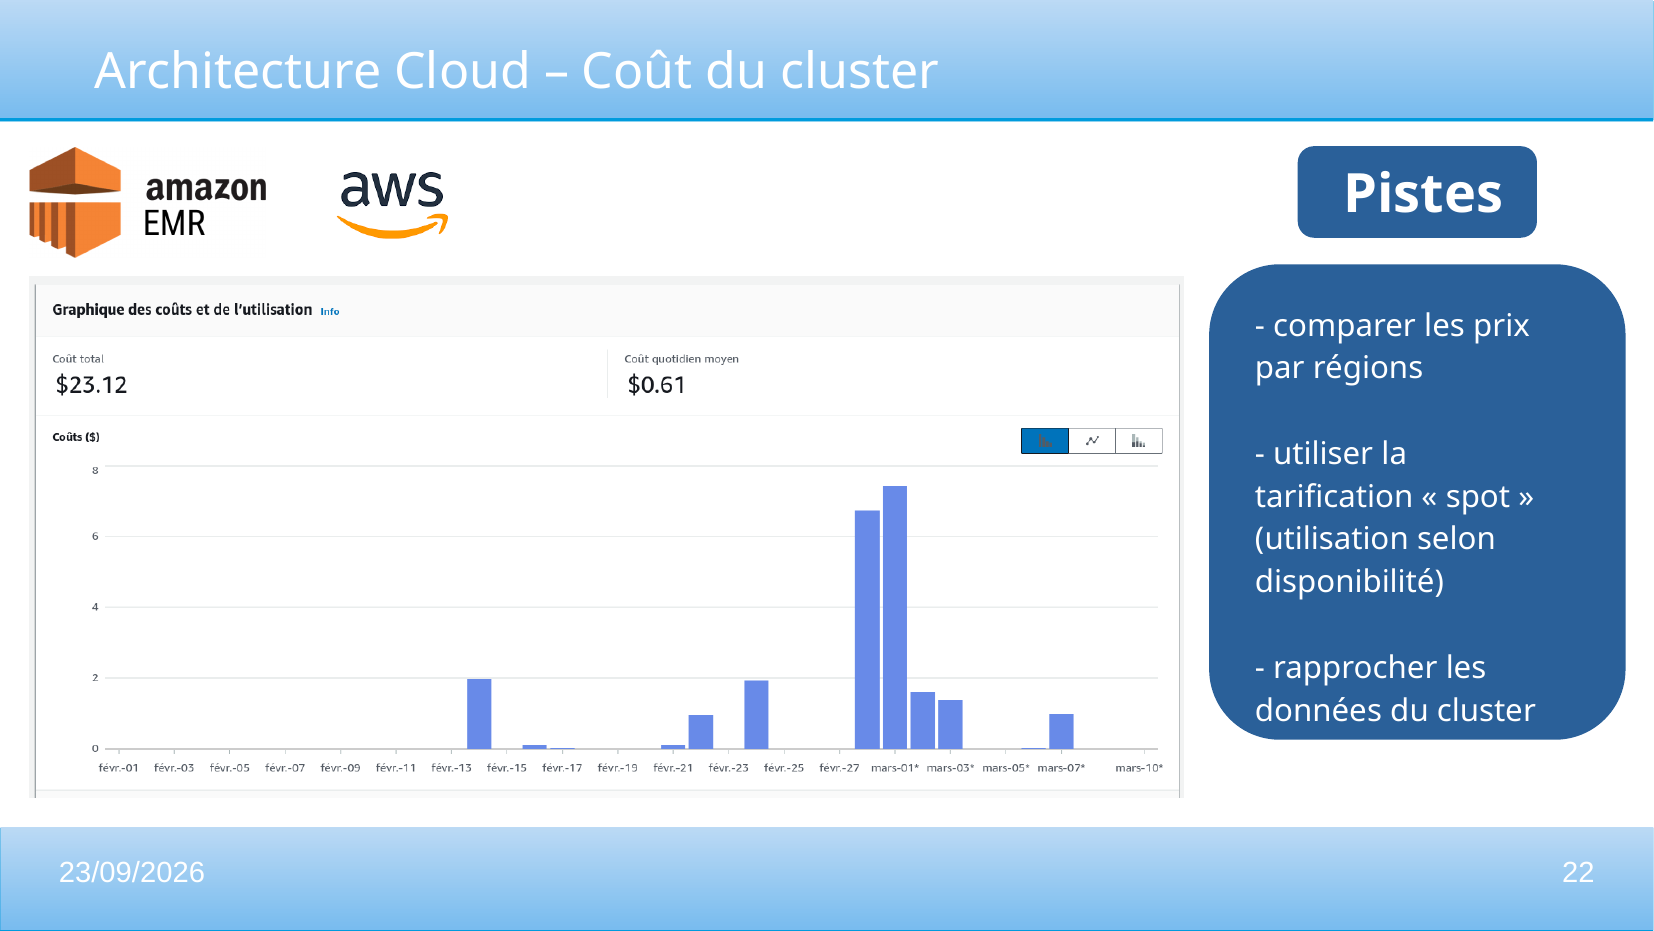

# Architecture Cloud – Coût du cluster
Pistes
- comparer les prix par régions
- utiliser la tarification « spot »
(utilisation selon disponibilité)
- rapprocher les données du cluster
22